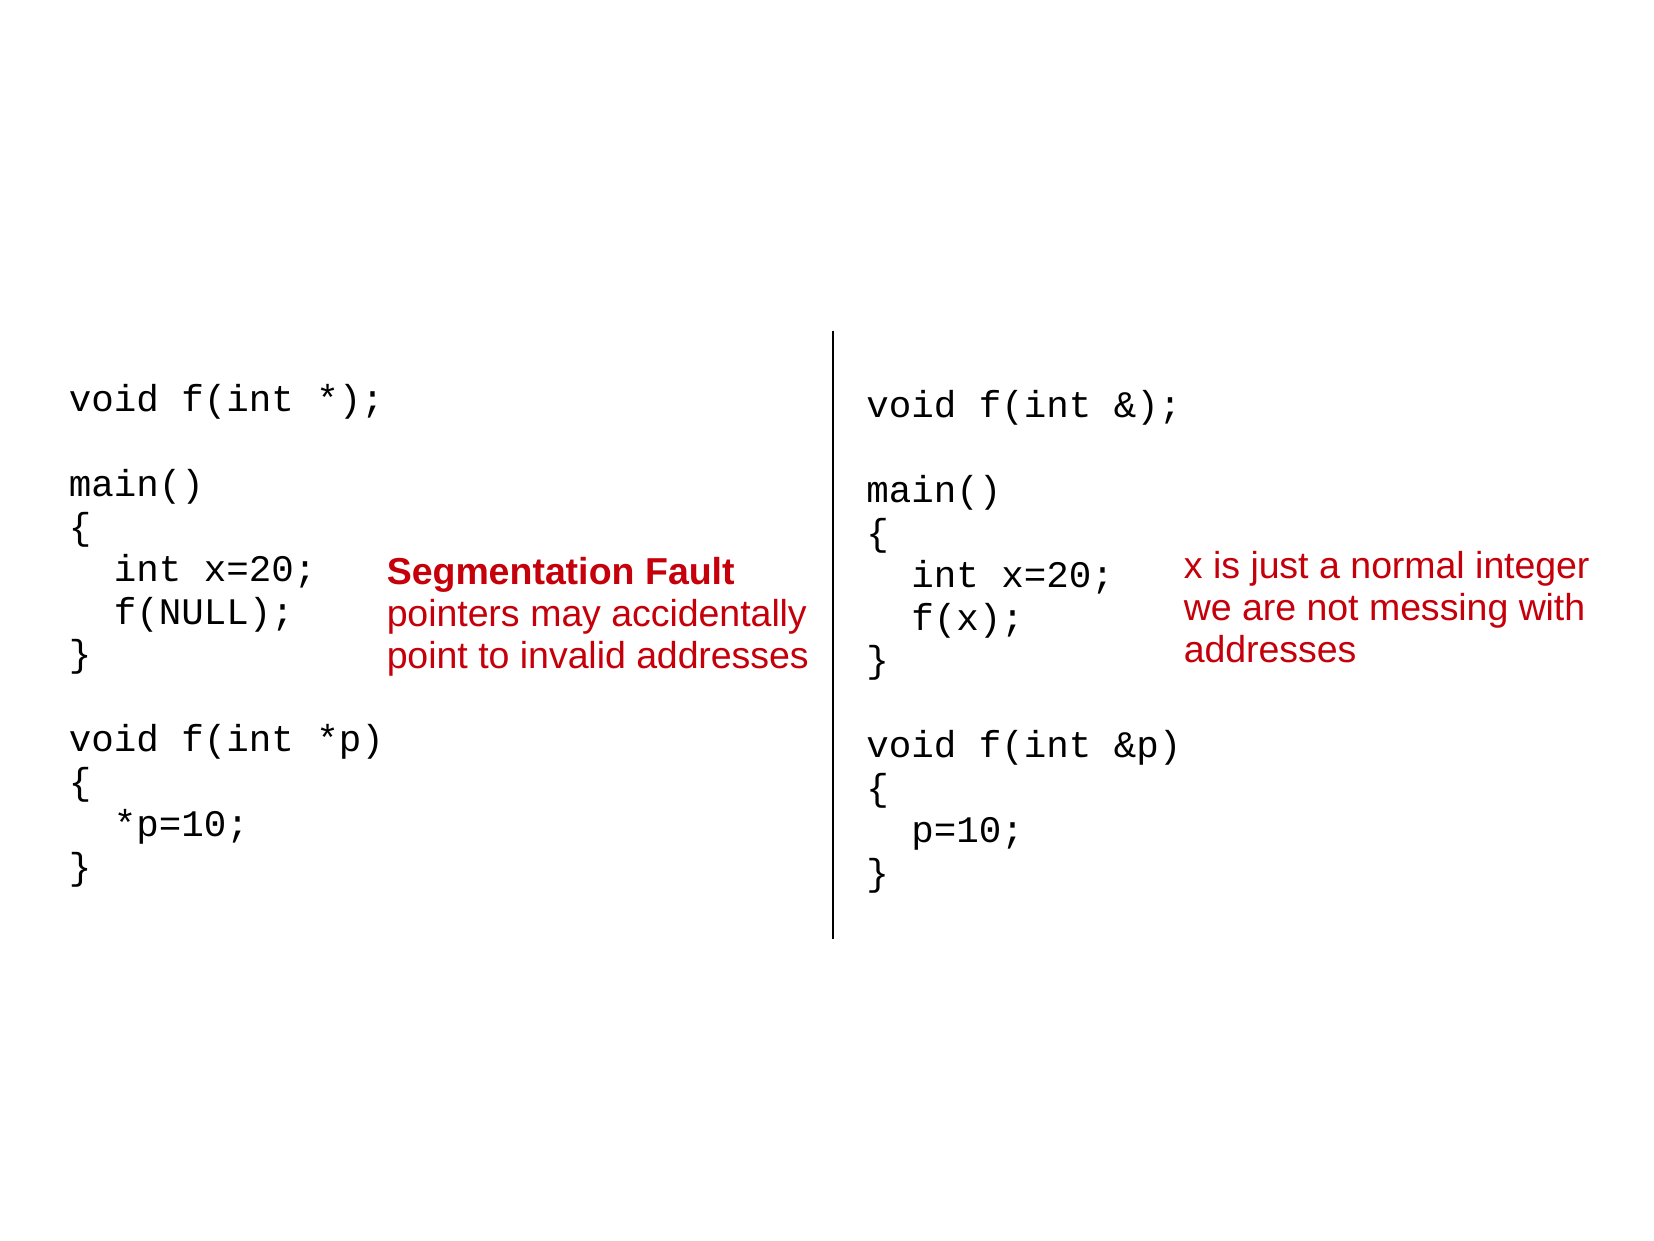

void f(int *);
main()
{
 int x=20;
 f(NULL);
}
void f(int *p)
{
 *p=10;
}
void f(int &);
main()
{
 int x=20;
 f(x);
}
void f(int &p)
{
 p=10;
}
x is just a normal integer
we are not messing with
addresses
Segmentation Fault
pointers may accidentally
point to invalid addresses